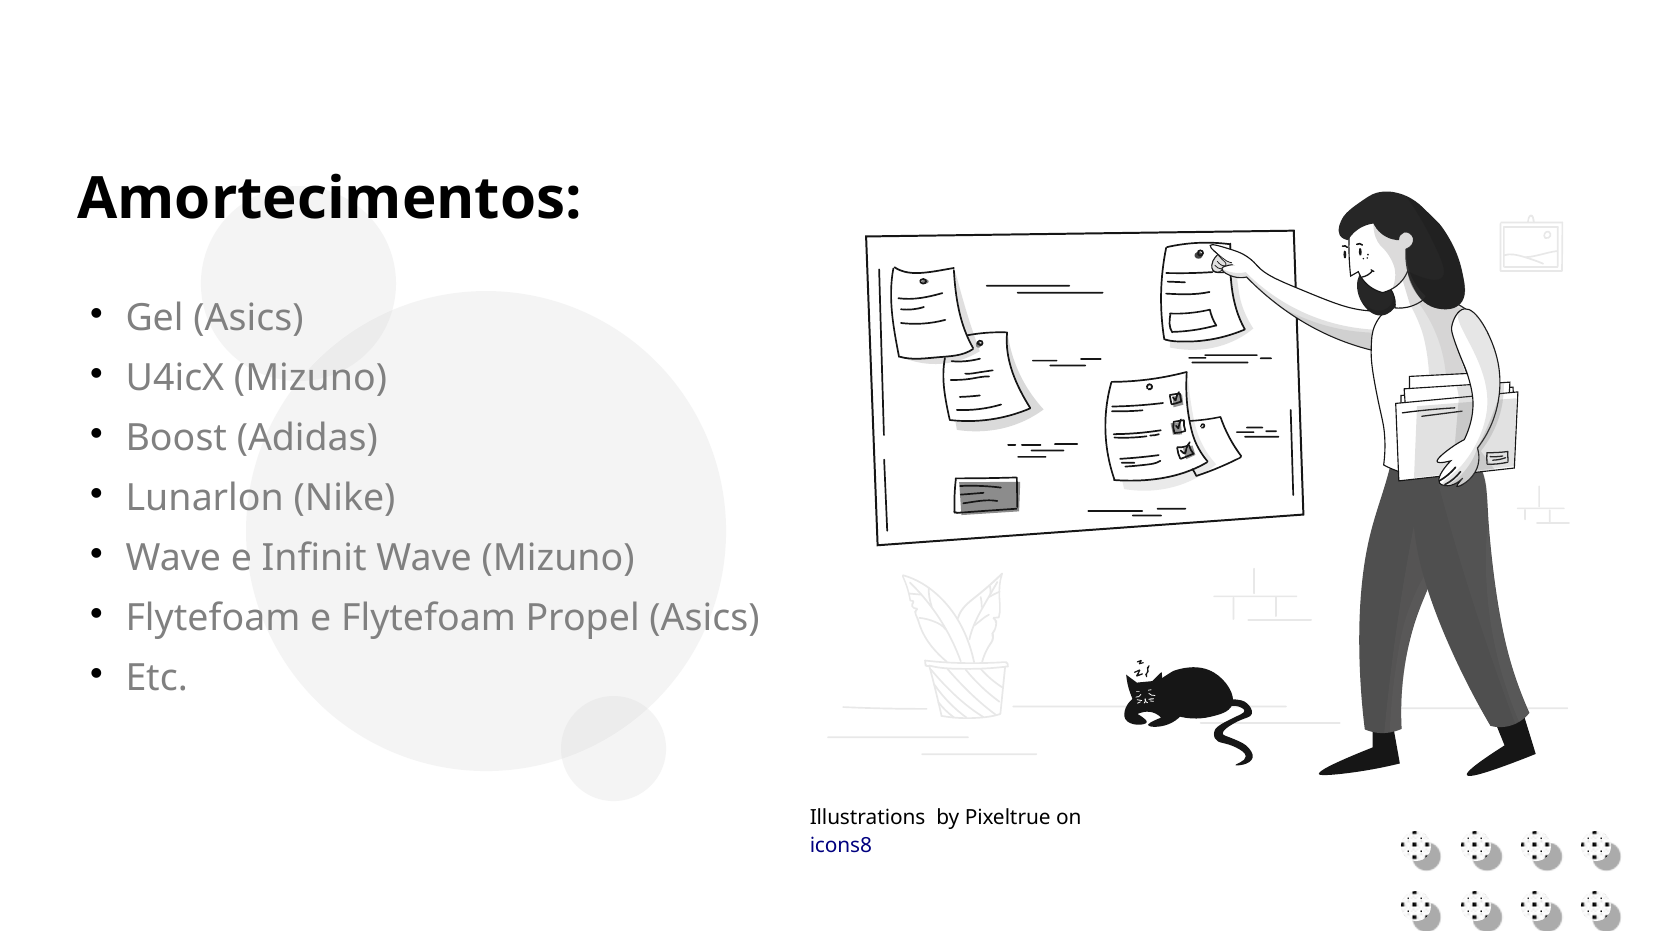

Amortecimentos:
Gel (Asics)
U4icX (Mizuno)
Boost (Adidas)
Lunarlon (Nike)
Wave e Infinit Wave (Mizuno)
Flytefoam e Flytefoam Propel (Asics)
Etc.